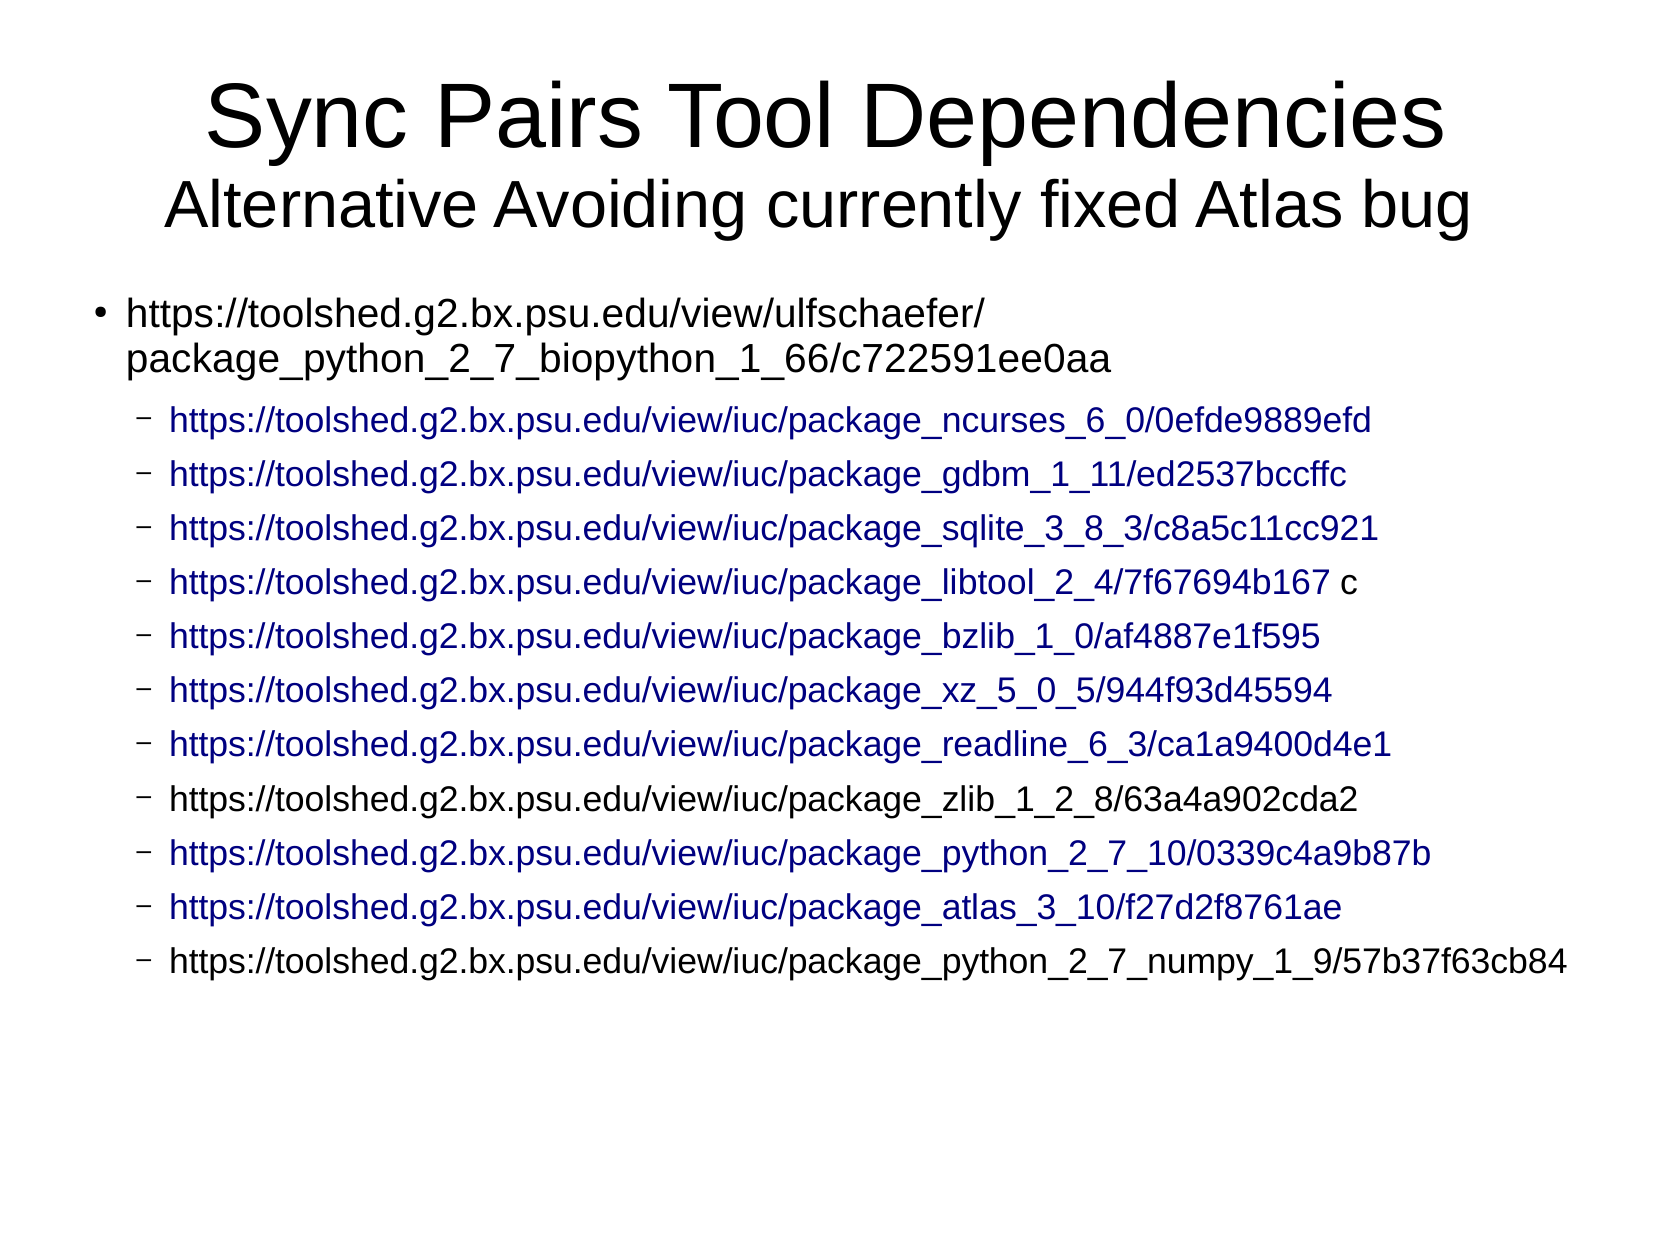

# Sync Pairs Tool Dependencies Alternative Avoiding currently fixed Atlas bug
https://toolshed.g2.bx.psu.edu/view/ulfschaefer/package_python_2_7_biopython_1_66/c722591ee0aa
https://toolshed.g2.bx.psu.edu/view/iuc/package_ncurses_6_0/0efde9889efd
https://toolshed.g2.bx.psu.edu/view/iuc/package_gdbm_1_11/ed2537bccffc
https://toolshed.g2.bx.psu.edu/view/iuc/package_sqlite_3_8_3/c8a5c11cc921
https://toolshed.g2.bx.psu.edu/view/iuc/package_libtool_2_4/7f67694b167	c
https://toolshed.g2.bx.psu.edu/view/iuc/package_bzlib_1_0/af4887e1f595
https://toolshed.g2.bx.psu.edu/view/iuc/package_xz_5_0_5/944f93d45594
https://toolshed.g2.bx.psu.edu/view/iuc/package_readline_6_3/ca1a9400d4e1
https://toolshed.g2.bx.psu.edu/view/iuc/package_zlib_1_2_8/63a4a902cda2
https://toolshed.g2.bx.psu.edu/view/iuc/package_python_2_7_10/0339c4a9b87b
https://toolshed.g2.bx.psu.edu/view/iuc/package_atlas_3_10/f27d2f8761ae
https://toolshed.g2.bx.psu.edu/view/iuc/package_python_2_7_numpy_1_9/57b37f63cb84